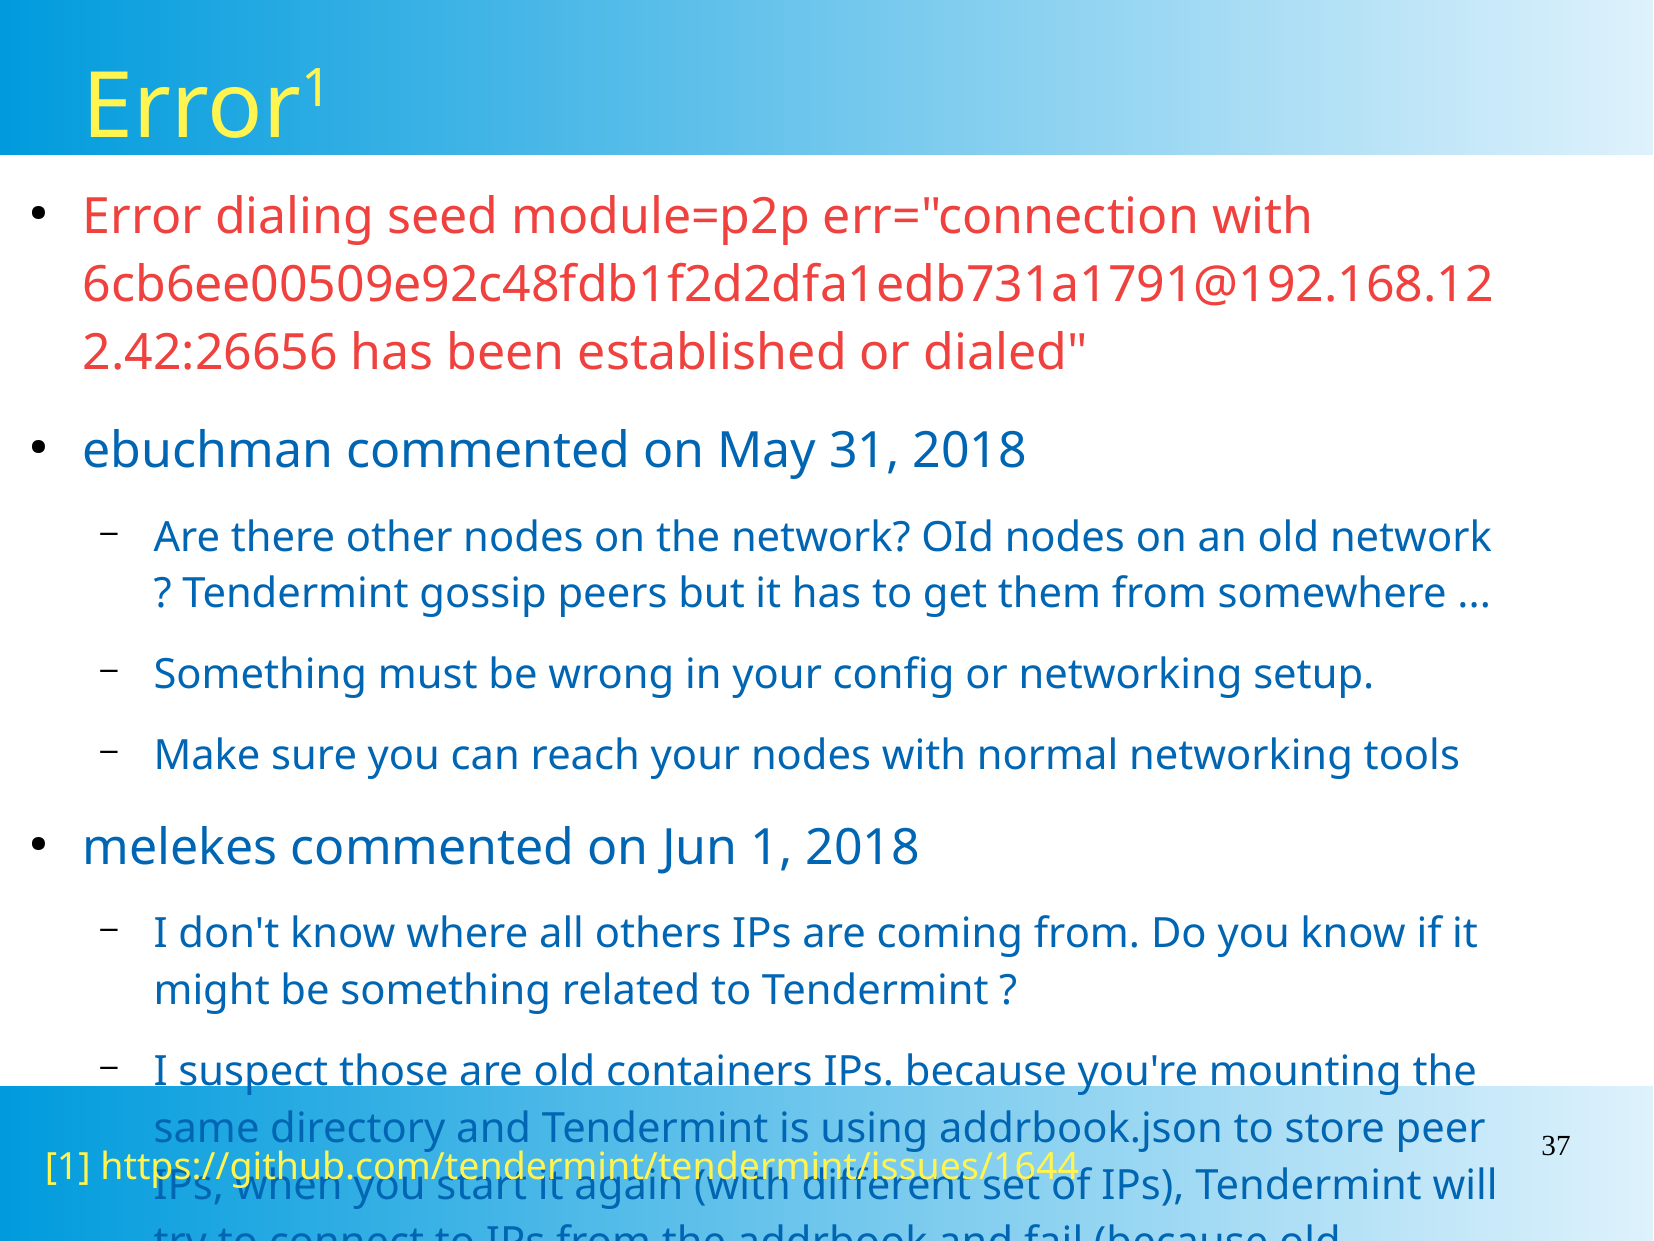

# Error1
Error dialing seed module=p2p err="connection with 6cb6ee00509e92c48fdb1f2d2dfa1edb731a1791@192.168.122.42:26656 has been established or dialed"
ebuchman commented on May 31, 2018
Are there other nodes on the network? OId nodes on an old network ? Tendermint gossip peers but it has to get them from somewhere ...
Something must be wrong in your config or networking setup.
Make sure you can reach your nodes with normal networking tools
melekes commented on Jun 1, 2018
I don't know where all others IPs are coming from. Do you know if it might be something related to Tendermint ?
I suspect those are old containers IPs. because you're mounting the same directory and Tendermint is using addrbook.json to store peer IPs, when you start it again (with different set of IPs), Tendermint will try to connect to IPs from the addrbook and fail (because old containers are down obviously).
37
[1] https://github.com/tendermint/tendermint/issues/1644